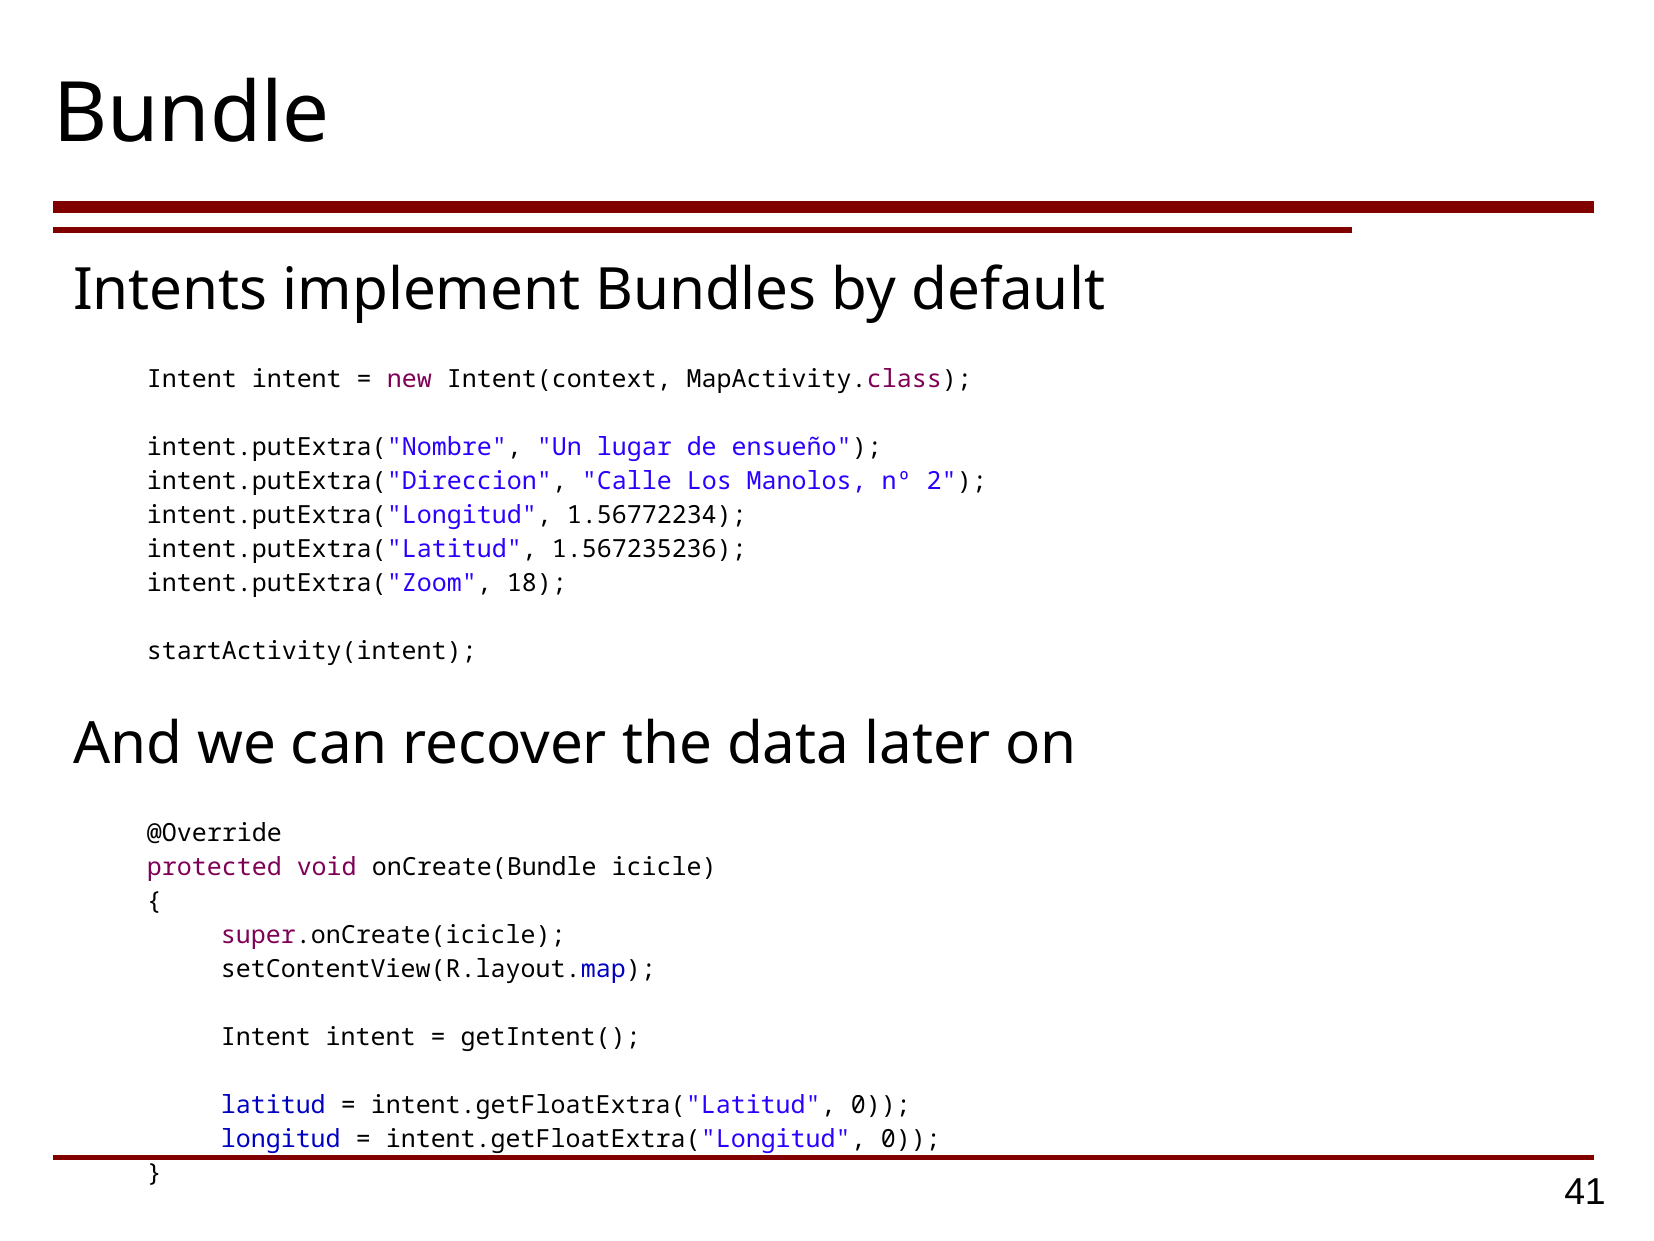

# Bundle
Intents implement Bundles by default
	Intent intent = new Intent(context, MapActivity.class);
	intent.putExtra("Nombre", "Un lugar de ensueño");
	intent.putExtra("Direccion", "Calle Los Manolos, nº 2");
	intent.putExtra("Longitud", 1.56772234);
	intent.putExtra("Latitud", 1.567235236);
	intent.putExtra("Zoom", 18);
	startActivity(intent);
And we can recover the data later on
	@Override
	protected void onCreate(Bundle icicle)
	{
		super.onCreate(icicle);
		setContentView(R.layout.map);
		Intent intent = getIntent();
		latitud = intent.getFloatExtra("Latitud", 0));
		longitud = intent.getFloatExtra("Longitud", 0));
	}